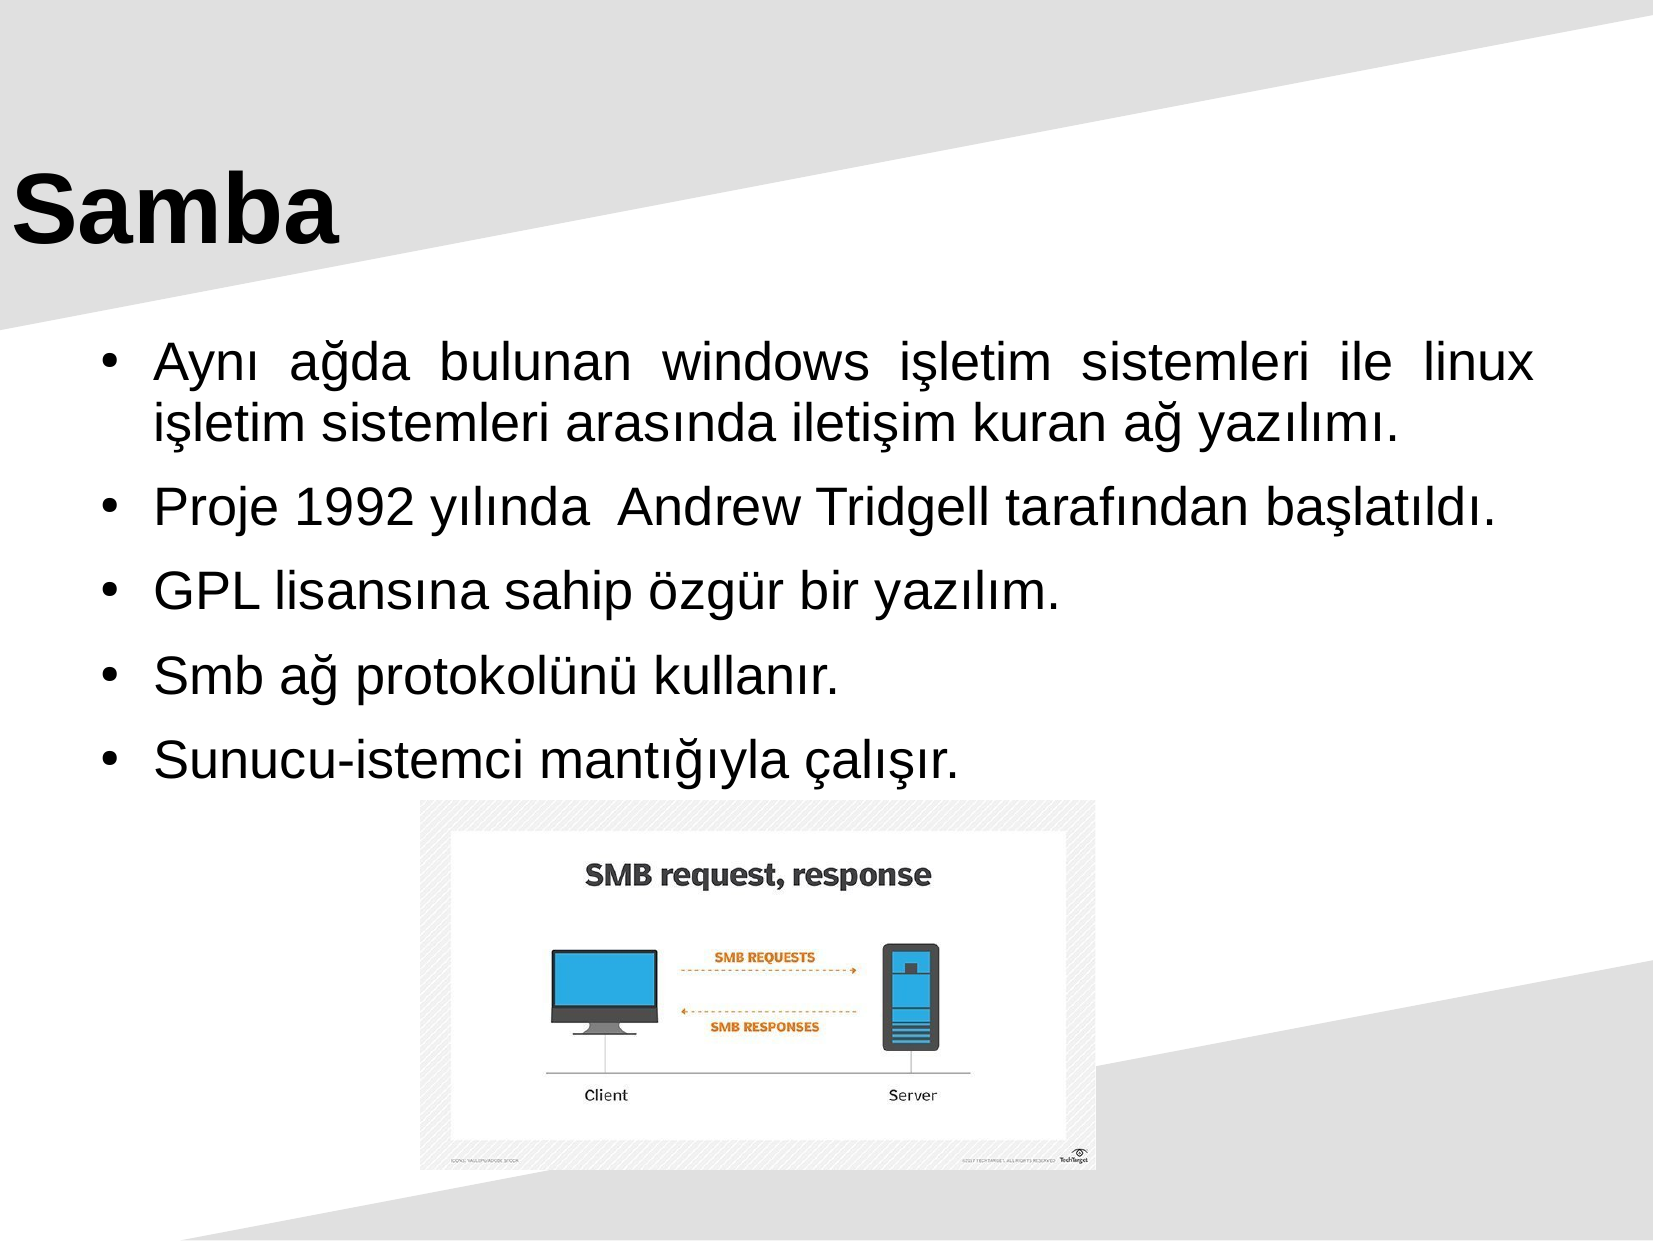

# Samba
Aynı ağda bulunan windows işletim sistemleri ile linux işletim sistemleri arasında iletişim kuran ağ yazılımı.
Proje 1992 yılında Andrew Tridgell tarafından başlatıldı.
GPL lisansına sahip özgür bir yazılım.
Smb ağ protokolünü kullanır.
Sunucu-istemci mantığıyla çalışır.